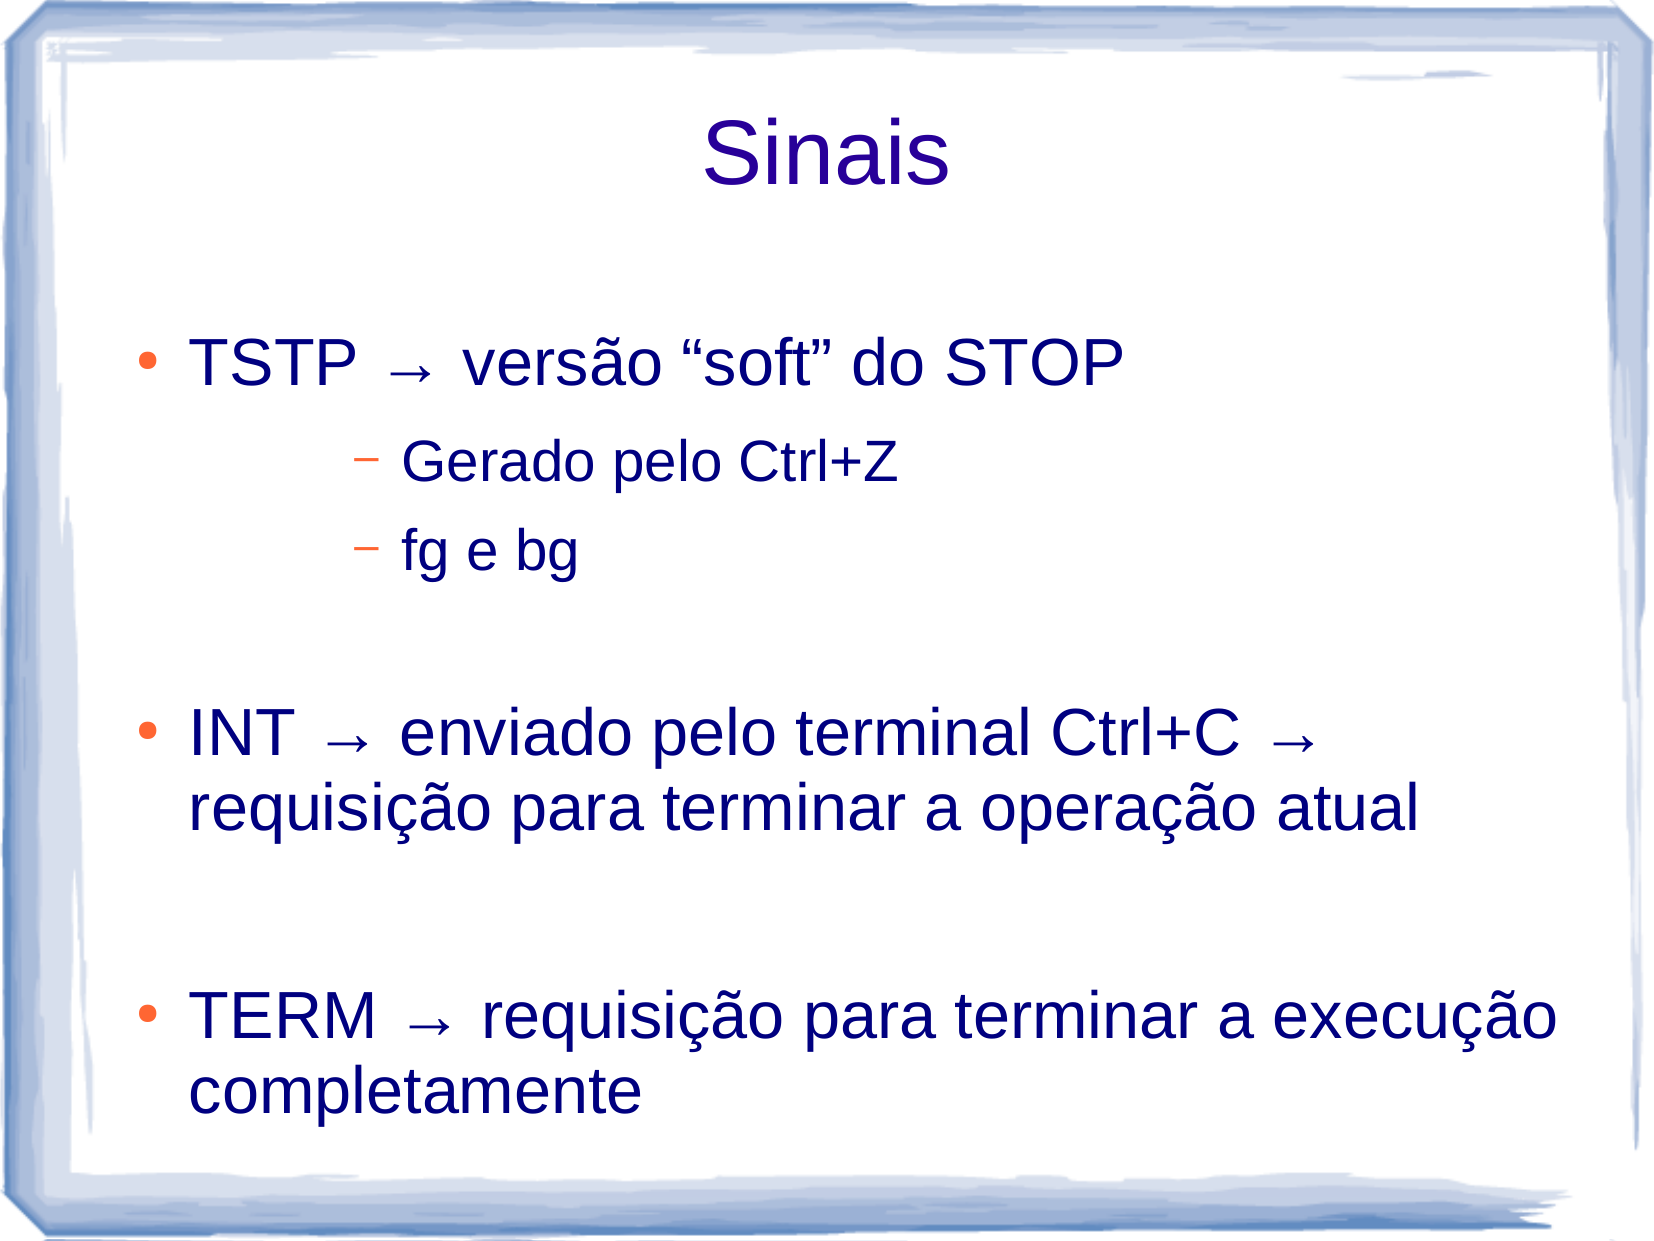

# Sinais
TSTP → versão “soft” do STOP
Gerado pelo Ctrl+Z
fg e bg
INT → enviado pelo terminal Ctrl+C → requisição para terminar a operação atual
TERM → requisição para terminar a execução completamente